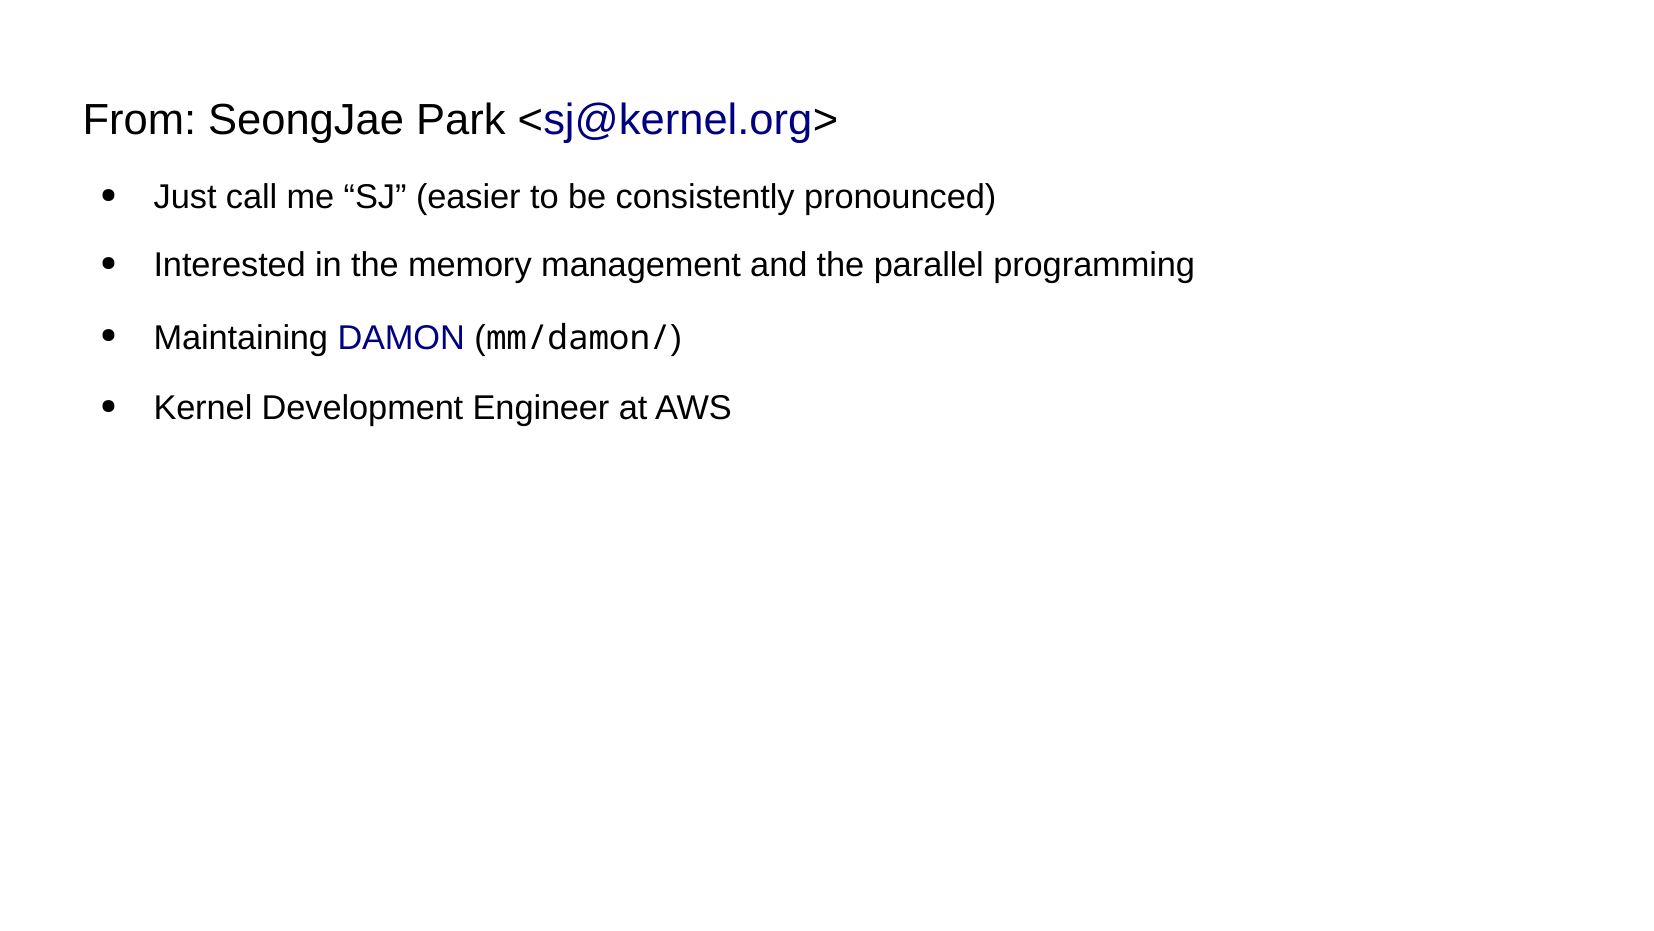

# From: SeongJae Park <sj@kernel.org>
Just call me “SJ” (easier to be consistently pronounced)
Interested in the memory management and the parallel programming
Maintaining DAMON (mm/damon/)
Kernel Development Engineer at AWS